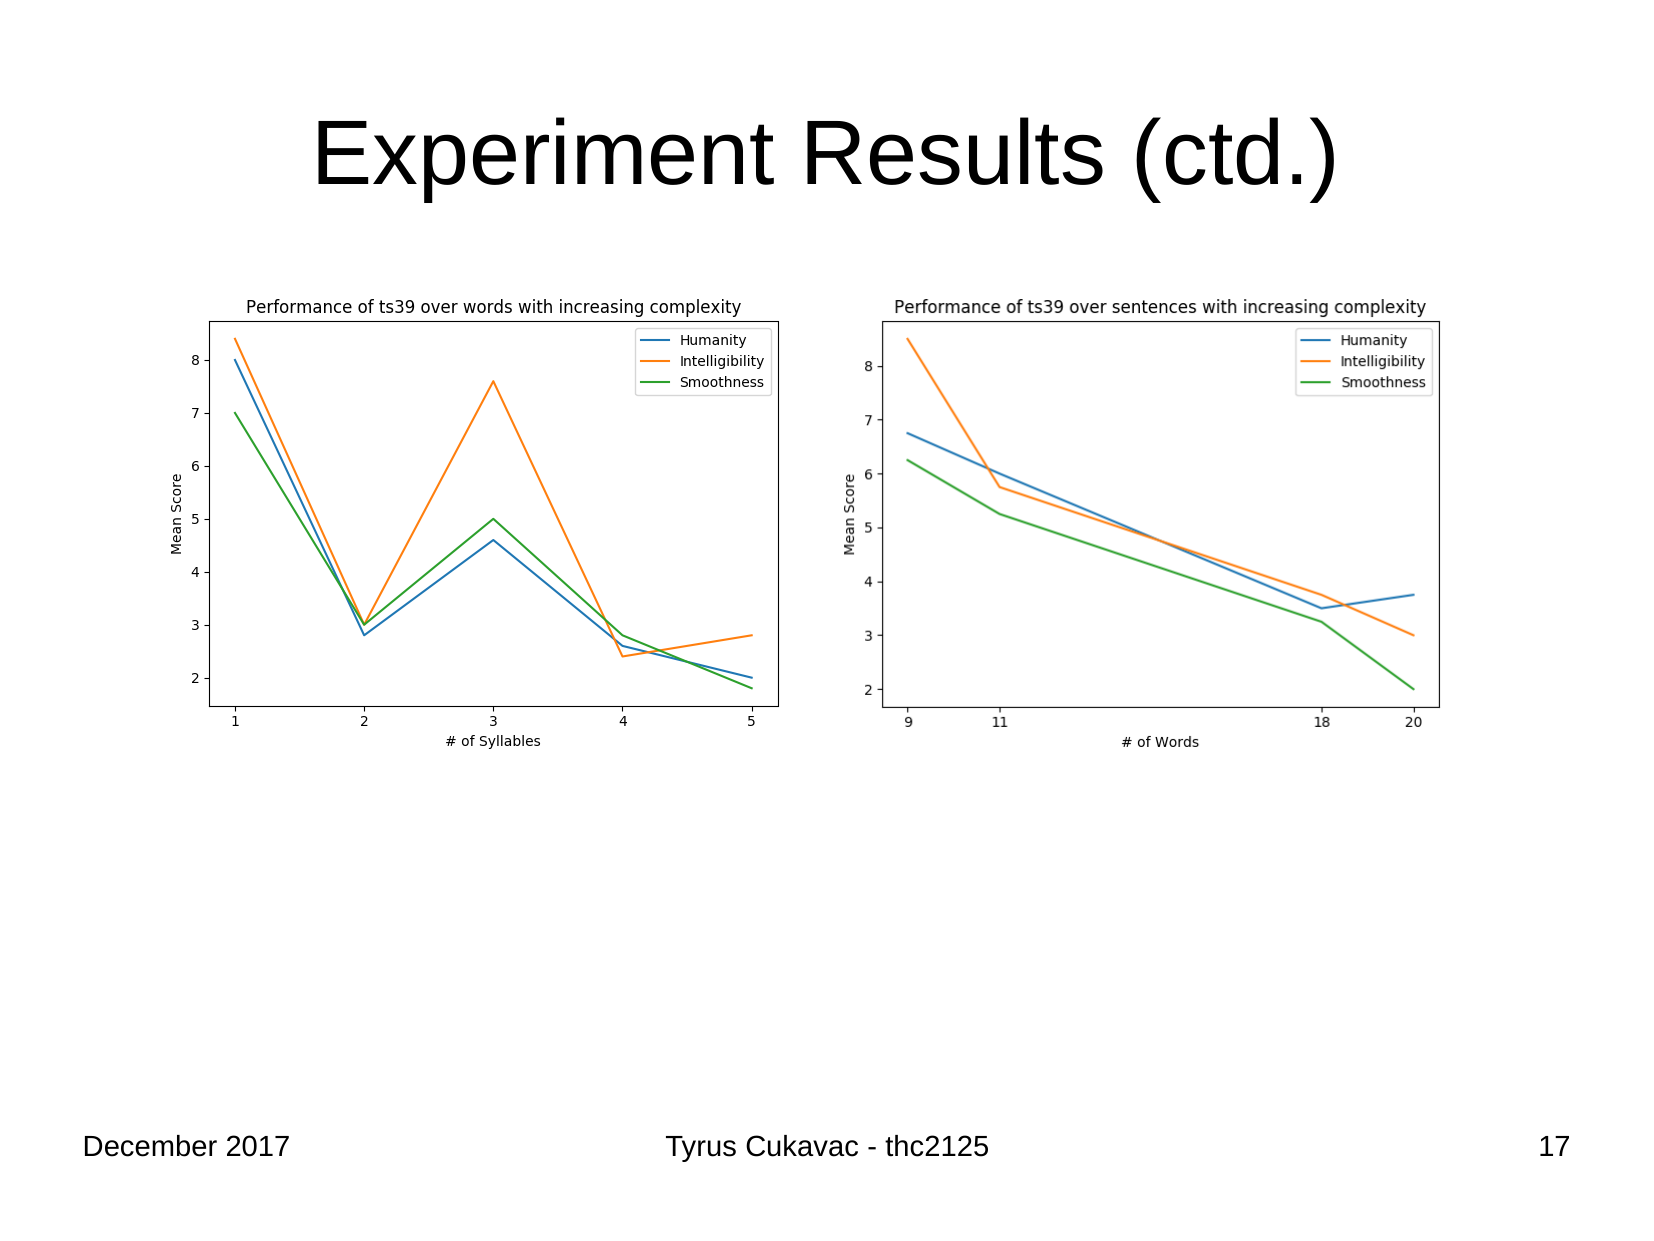

# Experiment Results (ctd.)
December 2017
Tyrus Cukavac - thc2125
17